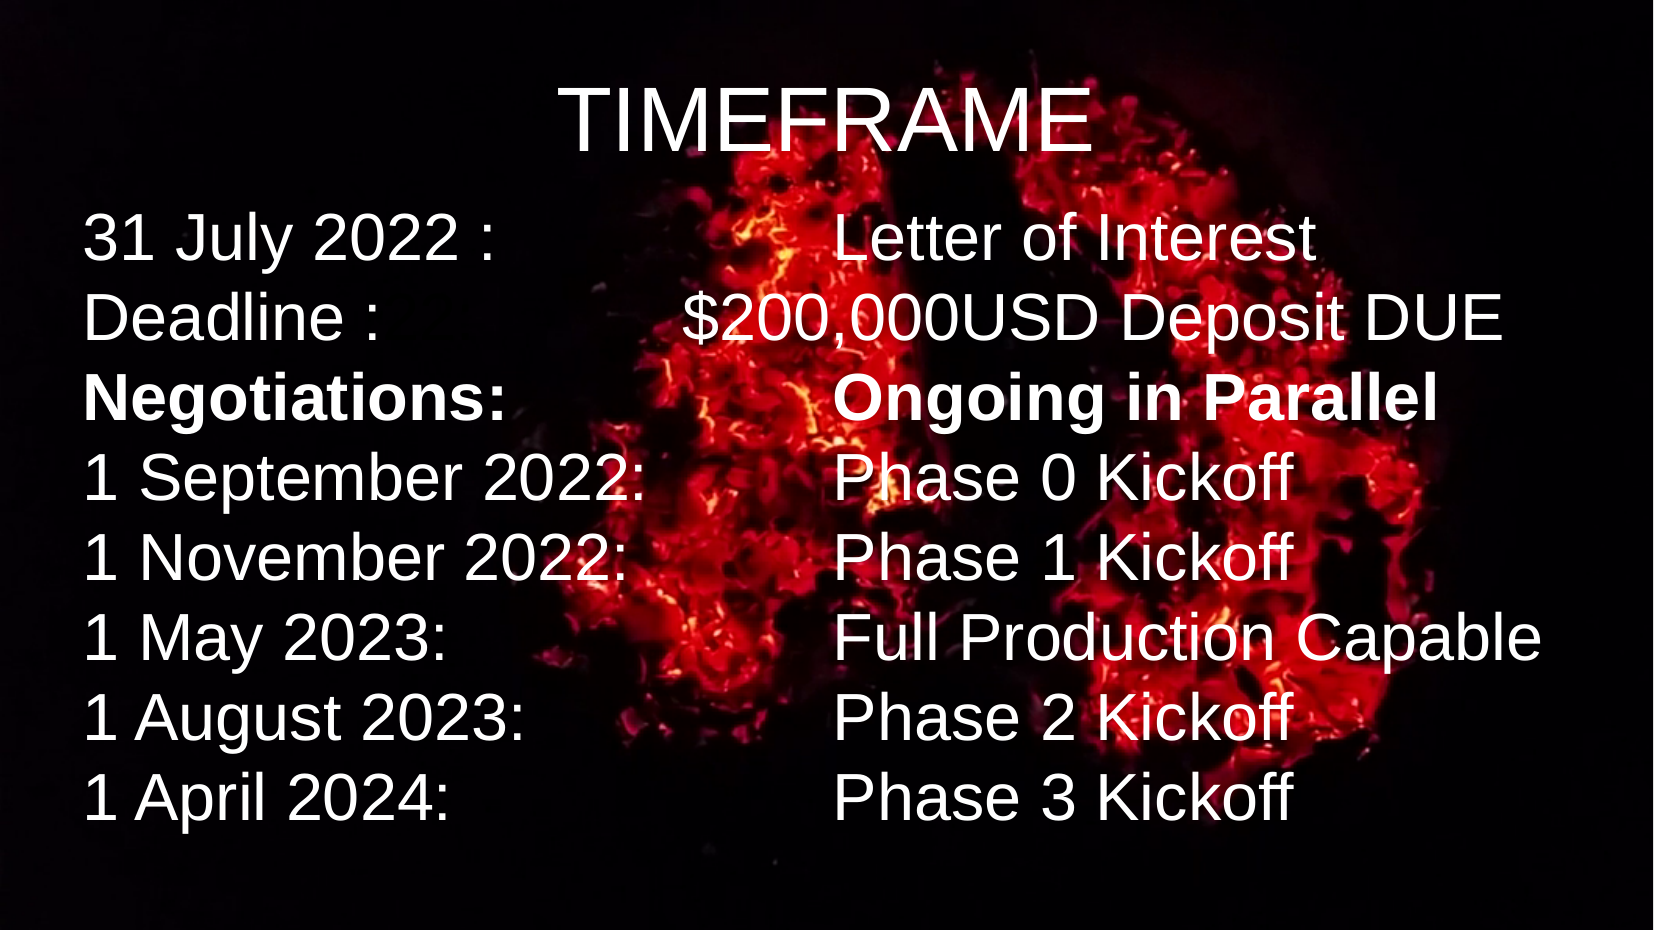

TIMEFRAME
31 July 2022 :			Letter of Interest Deadline :22: 		$200,000USD Deposit DUE
Negotiations: 			Ongoing in Parallel
1 September 2022: 		Phase 0 Kickoff
1 November 2022: 		Phase 1 Kickoff
1 May 2023: 			Full Production Capable
1 August 2023: 		Phase 2 Kickoff
1 April 2024: 			Phase 3 Kickoff